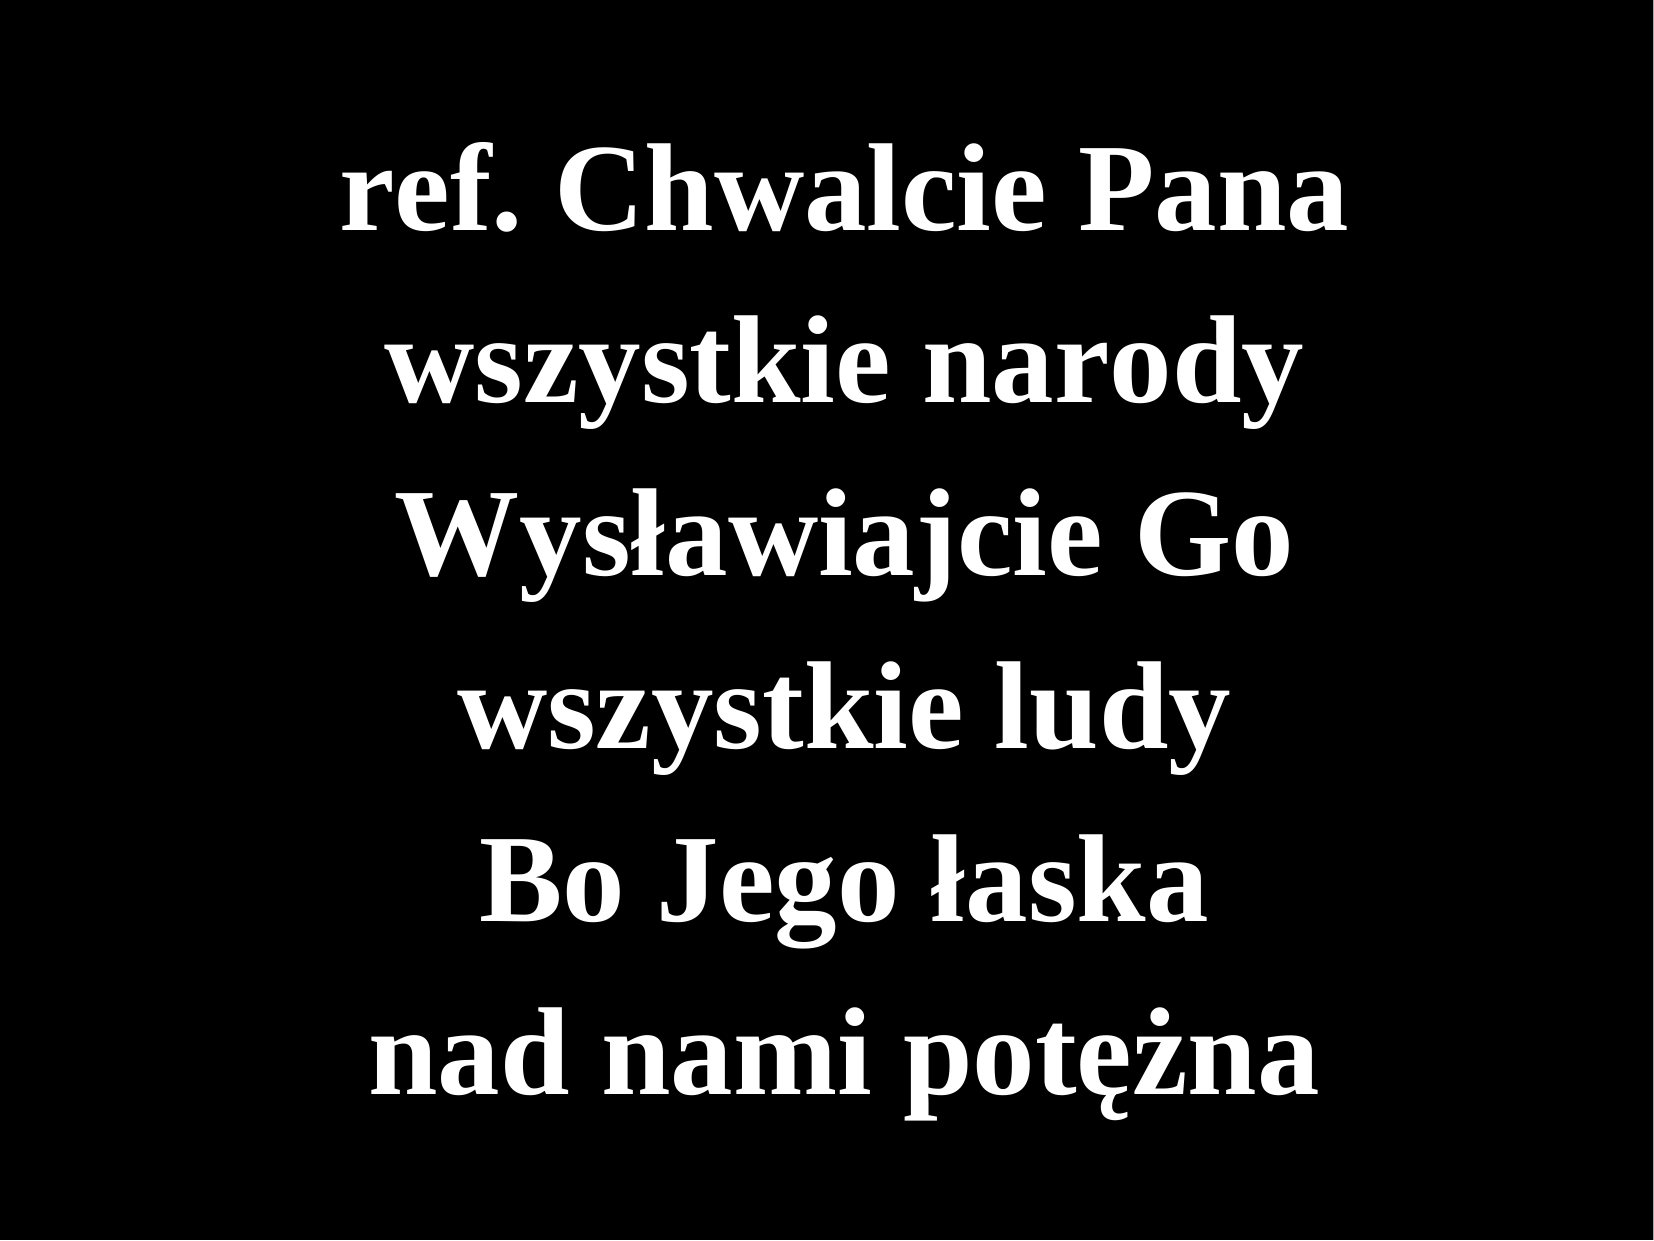

# ref. Chwalcie Pana
ppp
wszystkie narody
ppp
Wysławiajcie Go
ppp
wszystkie ludy
ppp
Bo Jego łaska
ppp
nad nami potężna